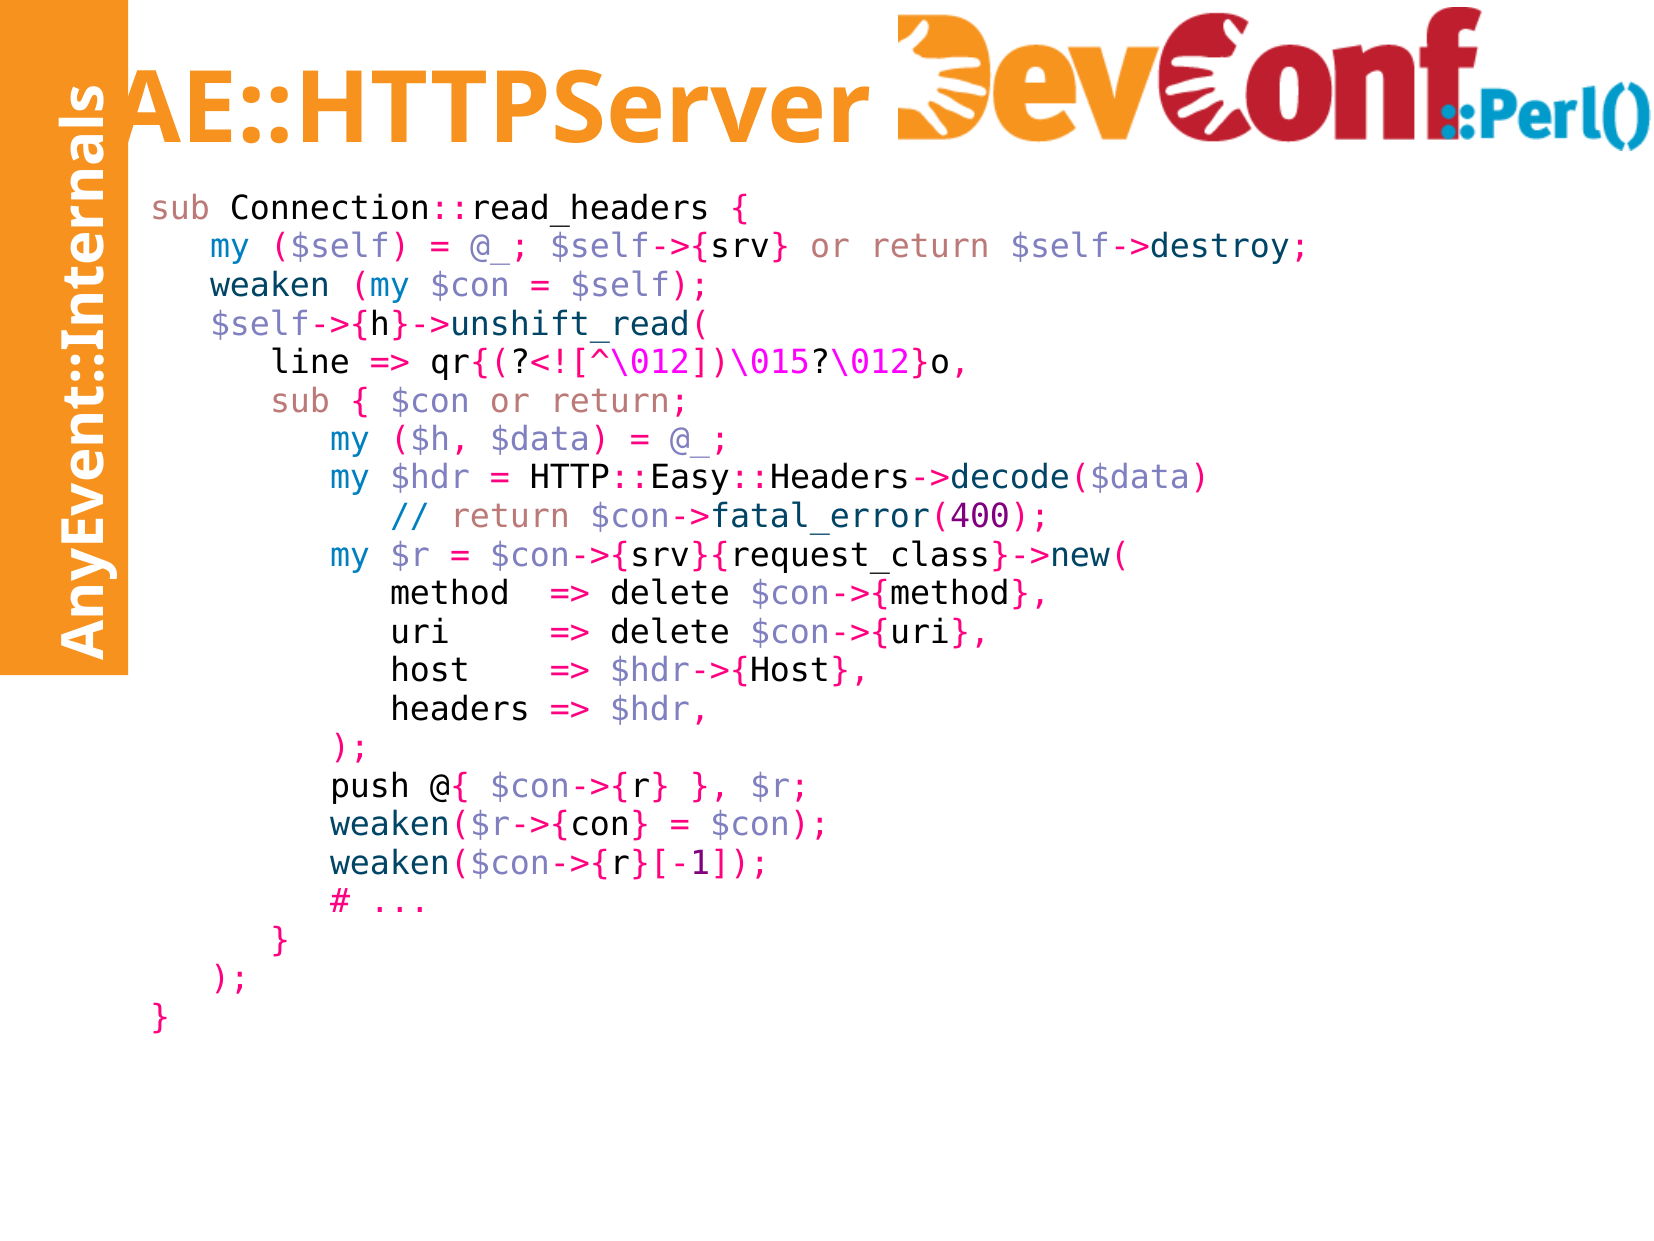

# AE::HTTPServer
sub Connection::read_headers {
 my ($self) = @_; $self->{srv} or return $self->destroy;
 weaken (my $con = $self);
 $self->{h}->unshift_read(
 line => qr{(?<![^\012])\015?\012}o,
 sub { $con or return;
 my ($h, $data) = @_;
 my $hdr = HTTP::Easy::Headers->decode($data)
 // return $con->fatal_error(400);
 my $r = $con->{srv}{request_class}->new(
 method => delete $con->{method},
 uri => delete $con->{uri},
 host => $hdr->{Host},
 headers => $hdr,
 );
 push @{ $con->{r} }, $r;
 weaken($r->{con} = $con);
 weaken($con->{r}[-1]);
 # ...
 }
 );
}
 AnyEvent::Internals